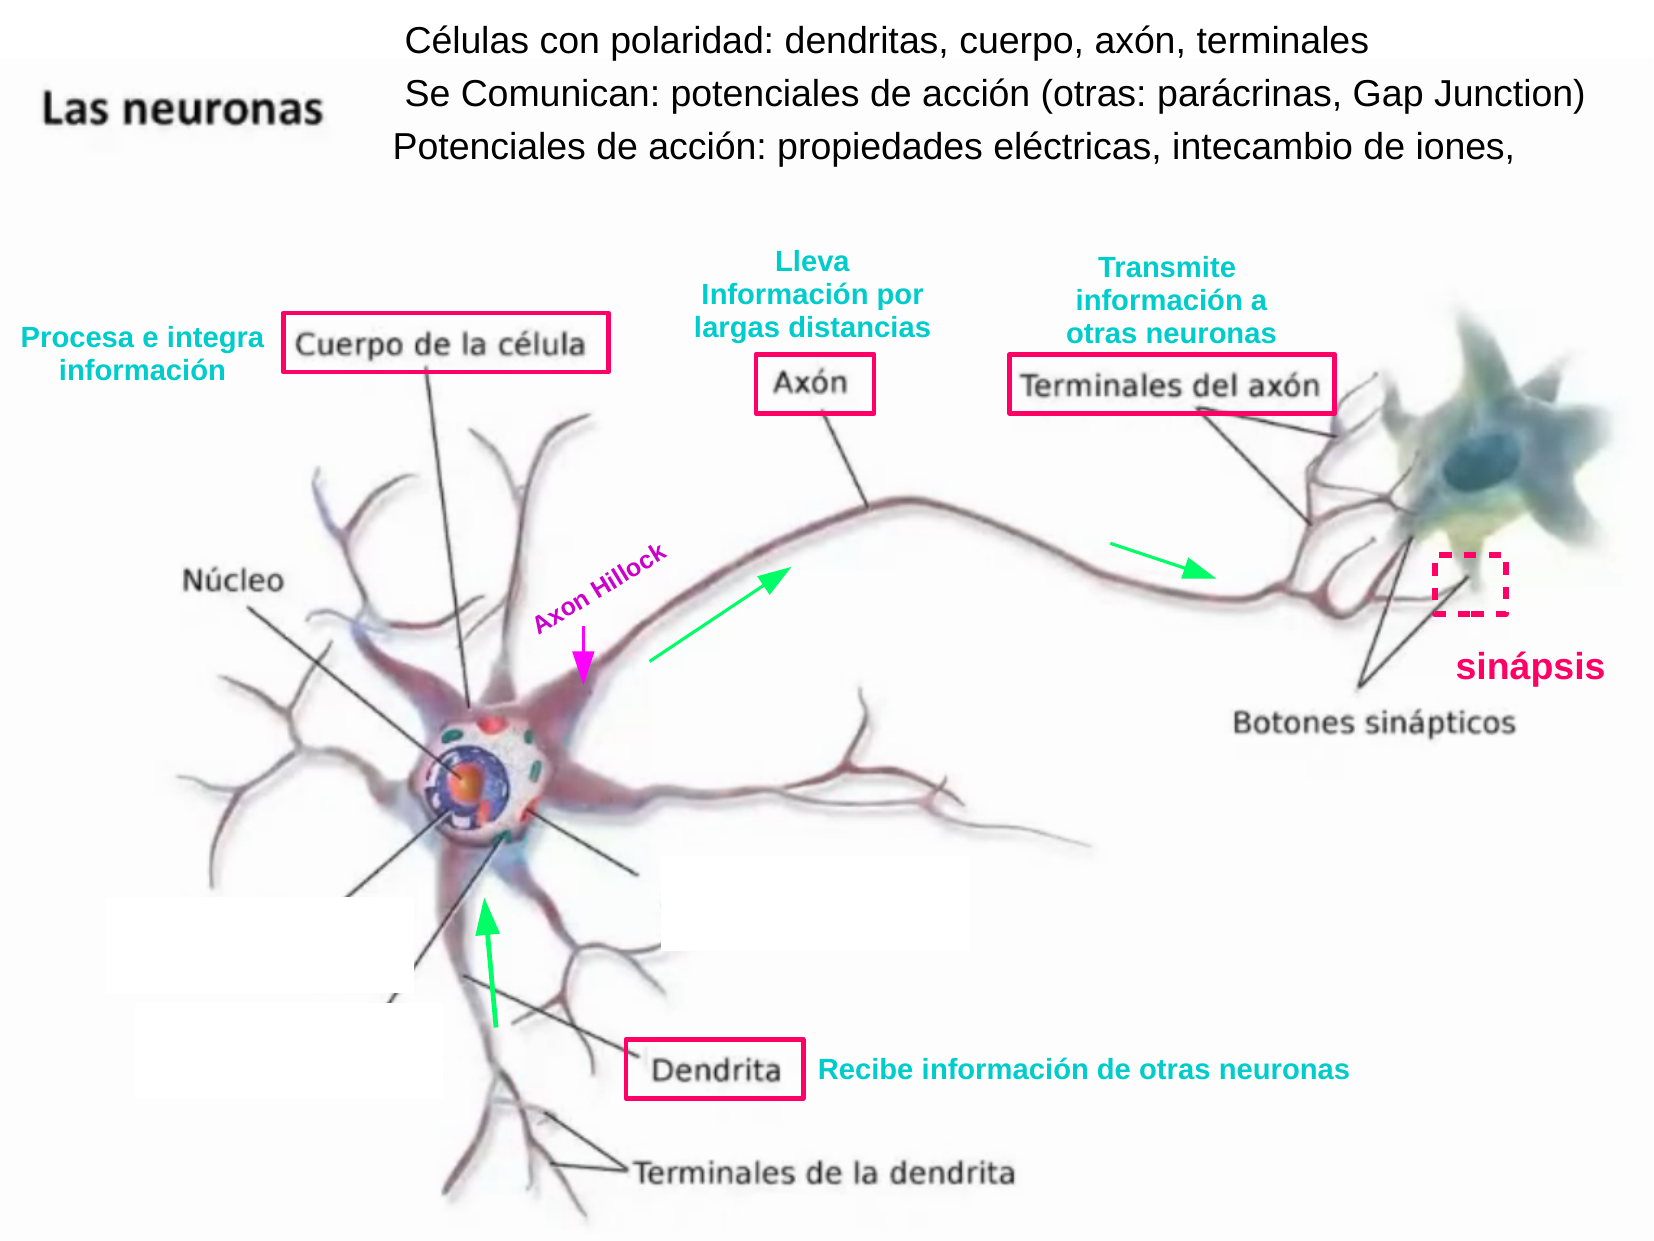

Células con polaridad: dendritas, cuerpo, axón, terminales
Se Comunican: potenciales de acción (otras: parácrinas, Gap Junction)
Potenciales de acción: propiedades eléctricas, intecambio de iones,
Lleva
Información por largas distancias
Transmite información a otras neuronas
Procesa e integra
información
Axon Hillock
sinápsis
Recibe información de otras neuronas